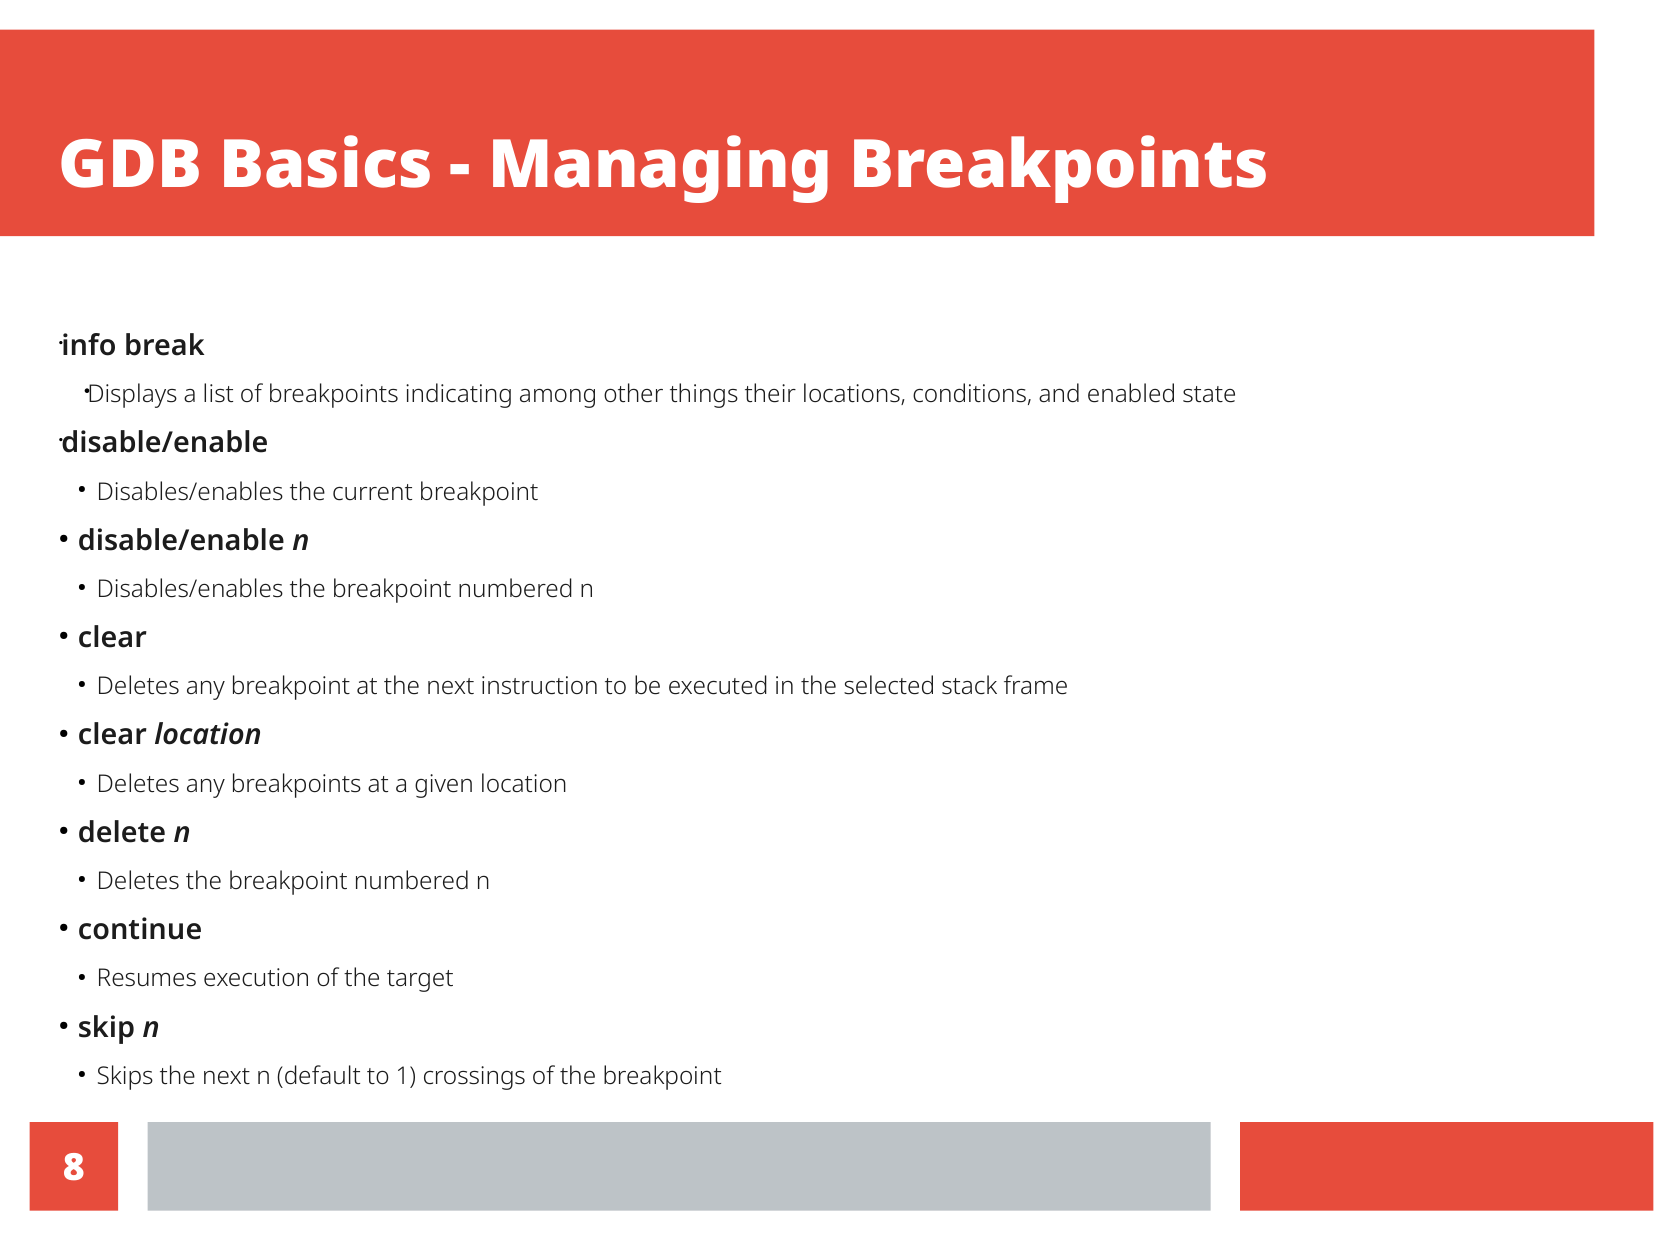

# GDB Basics - Managing Breakpoints
info break
Displays a list of breakpoints indicating among other things their locations, conditions, and enabled state
disable/enable
Disables/enables the current breakpoint
disable/enable n
Disables/enables the breakpoint numbered n
clear
Deletes any breakpoint at the next instruction to be executed in the selected stack frame
clear location
Deletes any breakpoints at a given location
delete n
Deletes the breakpoint numbered n
continue
Resumes execution of the target
skip n
Skips the next n (default to 1) crossings of the breakpoint
8